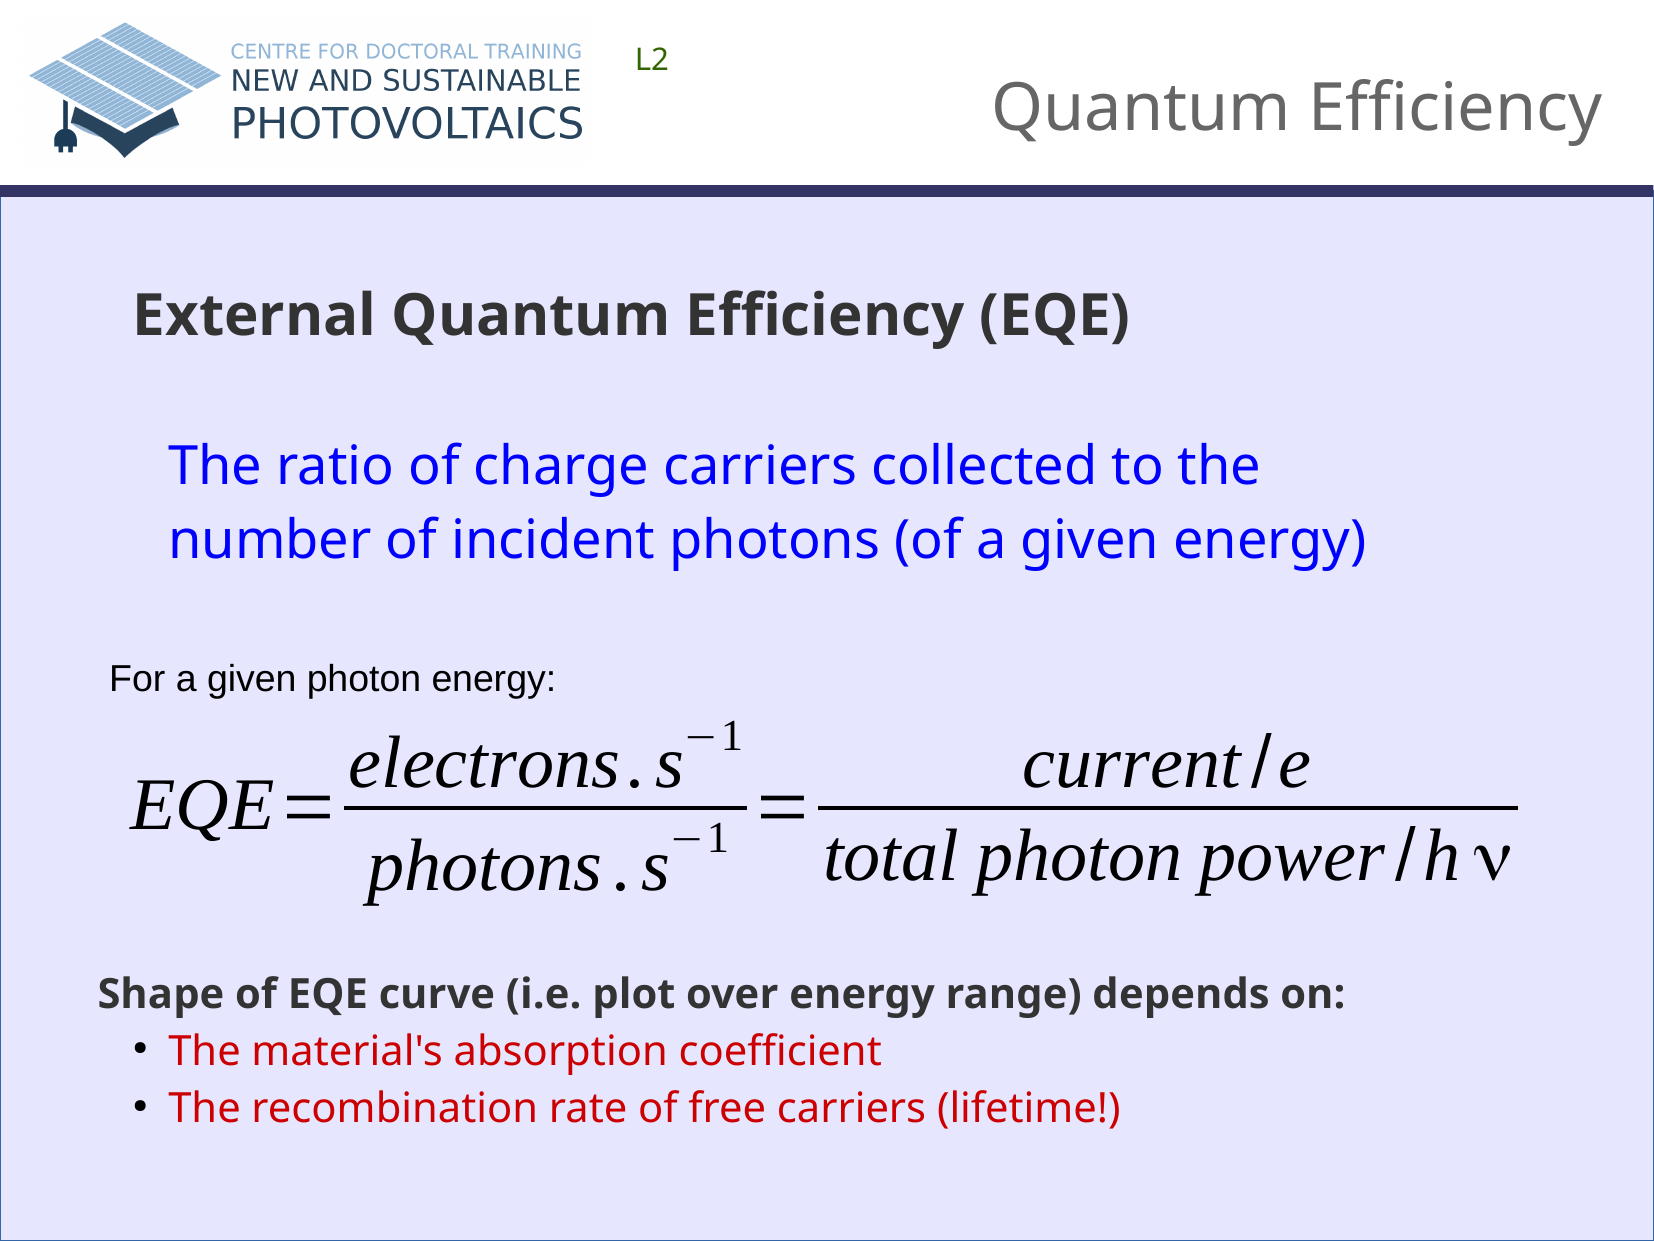

L2
Quantum Efficiency
External Quantum Efficiency (EQE)
The ratio of charge carriers collected to the number of incident photons (of a given energy)
For a given photon energy:
Shape of EQE curve (i.e. plot over energy range) depends on:
The material's absorption coefficient
The recombination rate of free carriers (lifetime!)